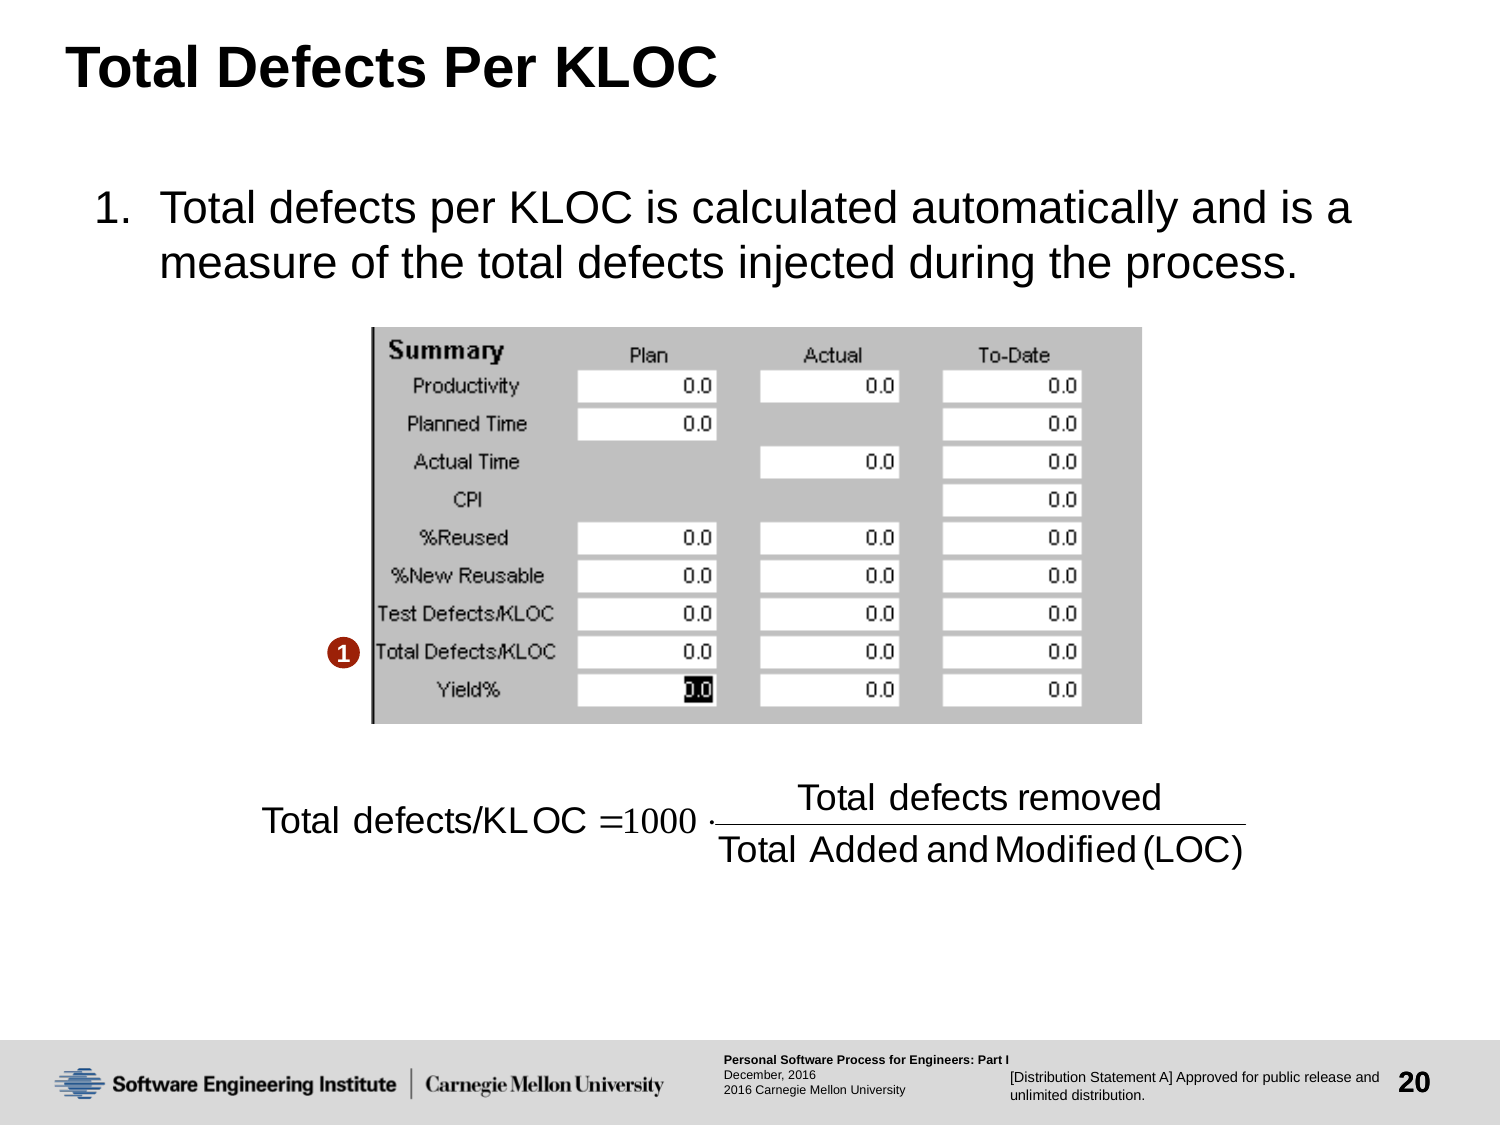

# Total Defects Per KLOC
Total defects per KLOC is calculated automatically and is a measure of the total defects injected during the process.